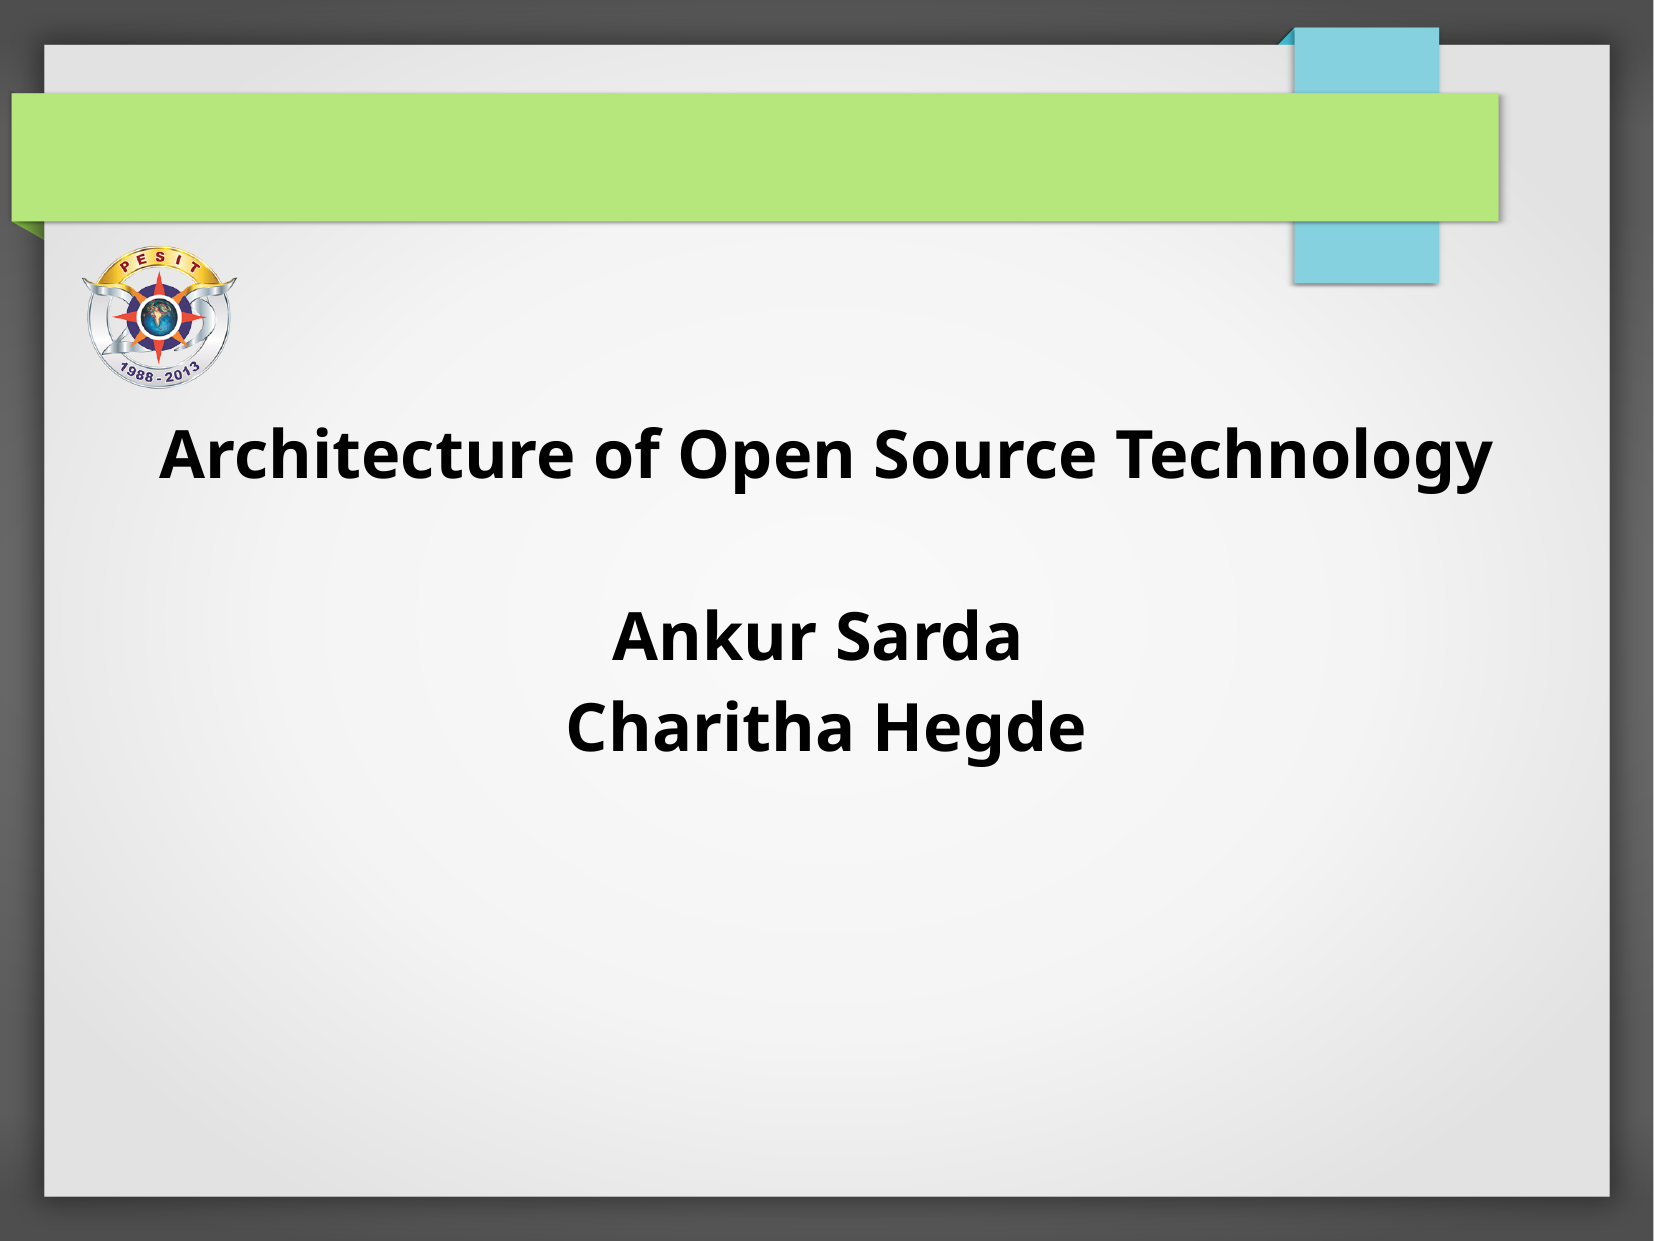

# Architecture of Open Source Technology
Ankur Sarda
Charitha Hegde